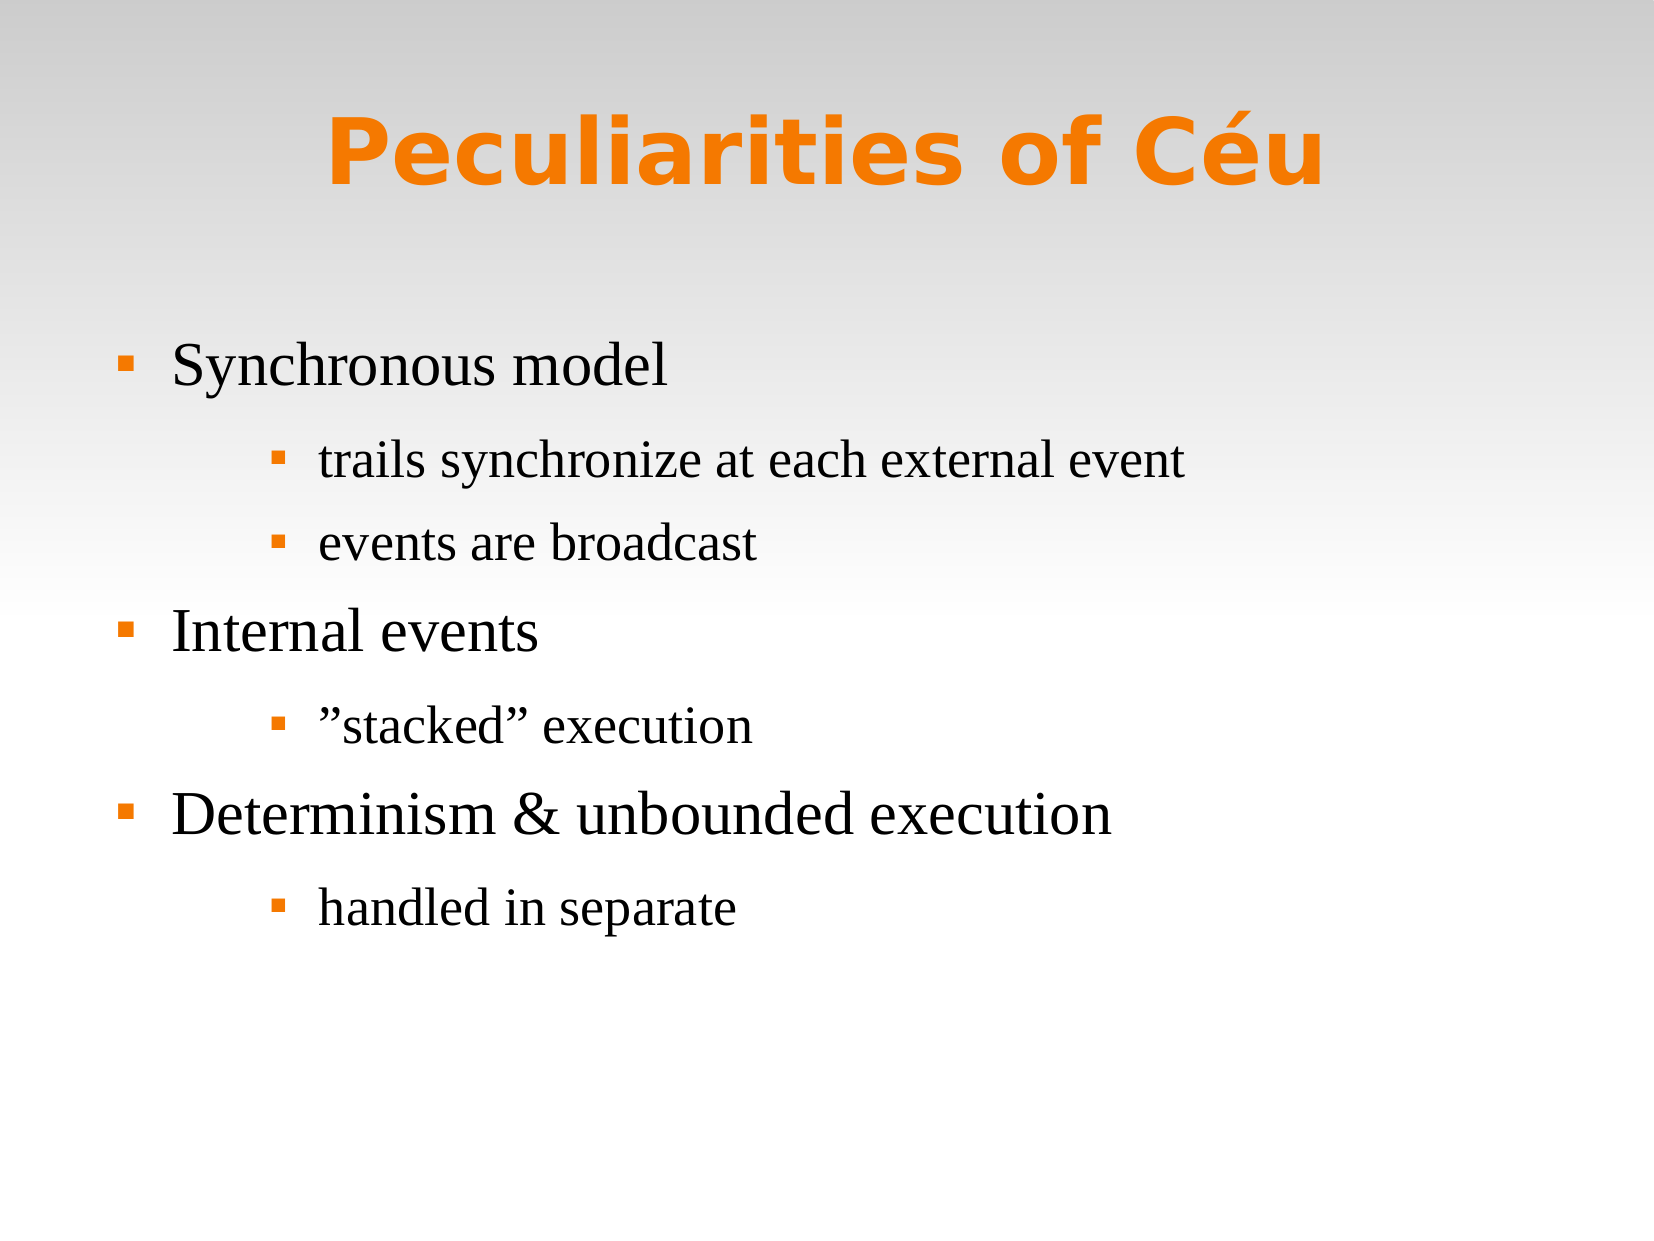

# Peculiarities of Céu
Synchronous model
trails synchronize at each external event
events are broadcast
Internal events
”stacked” execution
Determinism & unbounded execution
handled in separate